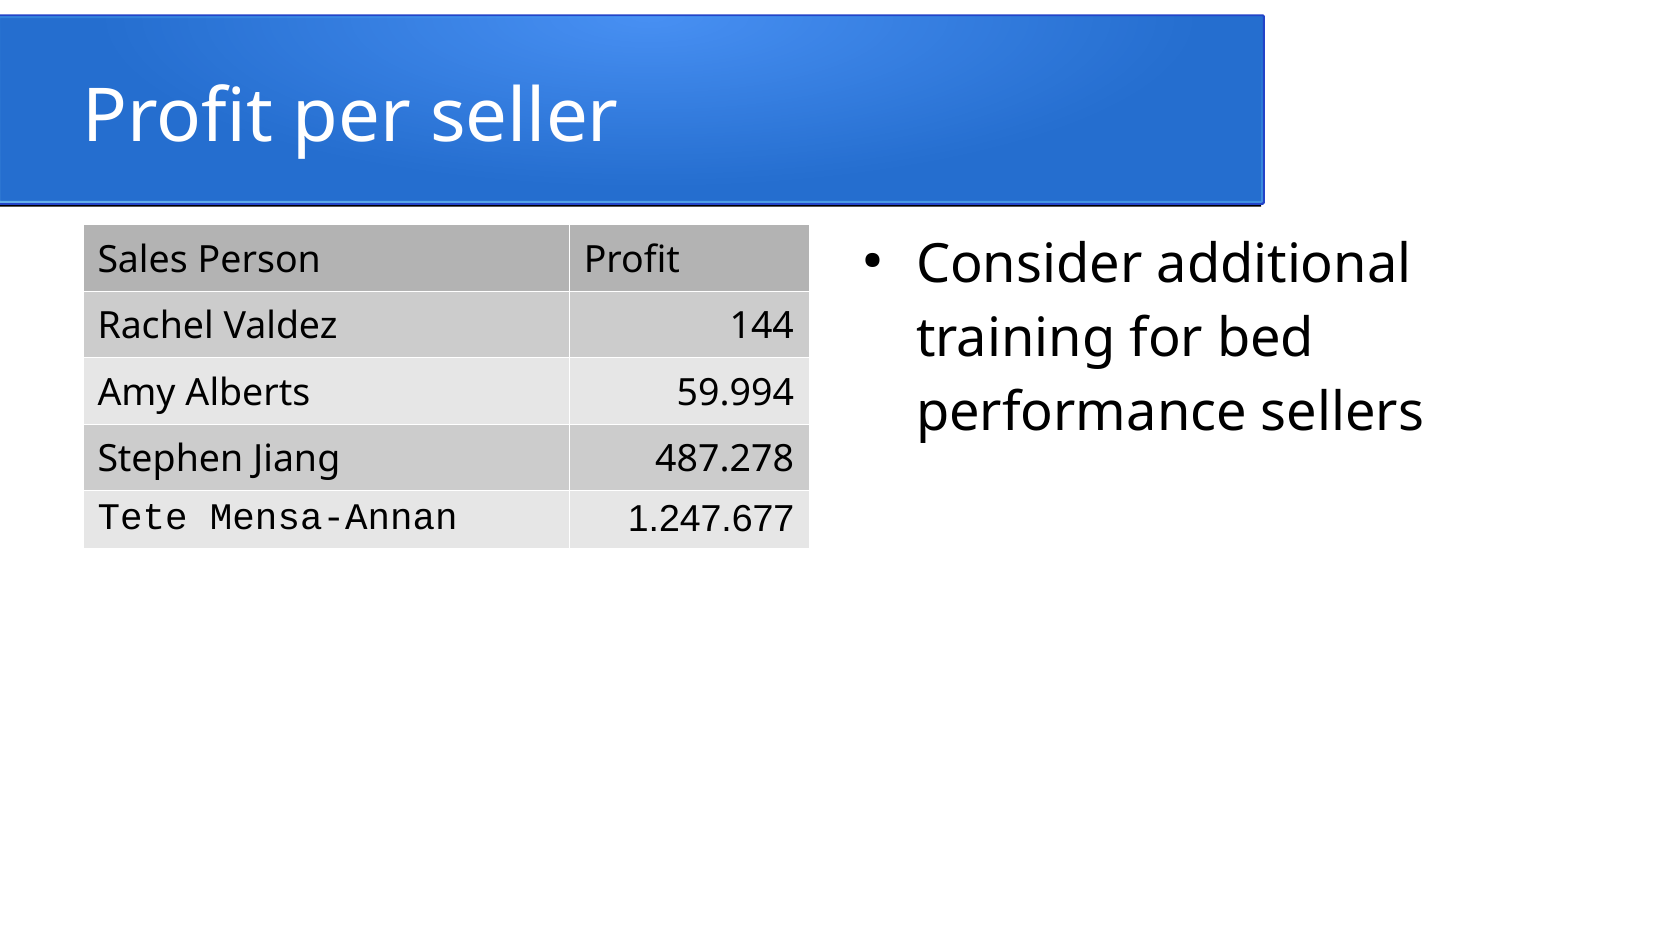

# Profit per seller
| Sales Person | Profit |
| --- | --- |
| Rachel Valdez | 144 |
| Amy Alberts | 59.994 |
| Stephen Jiang | 487.278 |
| Tete Mensa-Annan | 1.247.677 |
Consider additional training for bed performance sellers